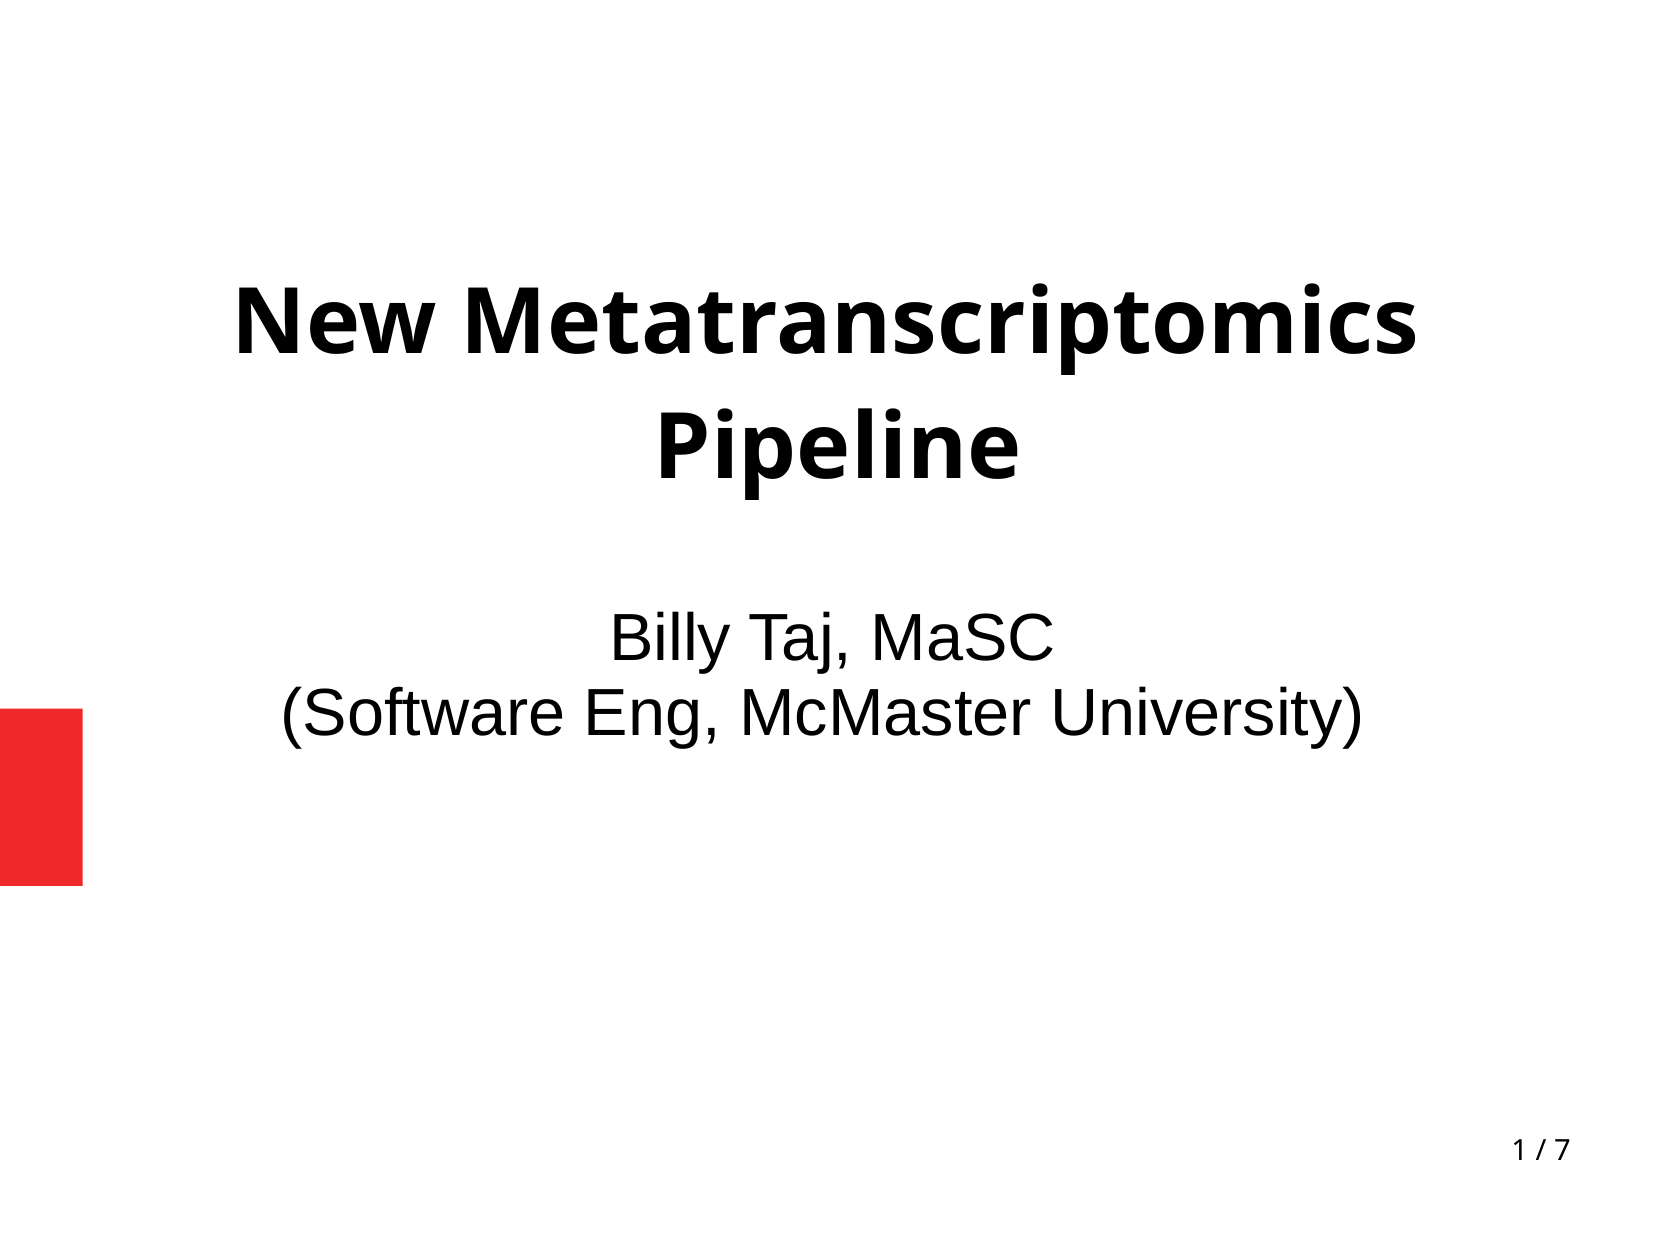

# New Metatranscriptomics Pipeline
Billy Taj, MaSC
(Software Eng, McMaster University)
1